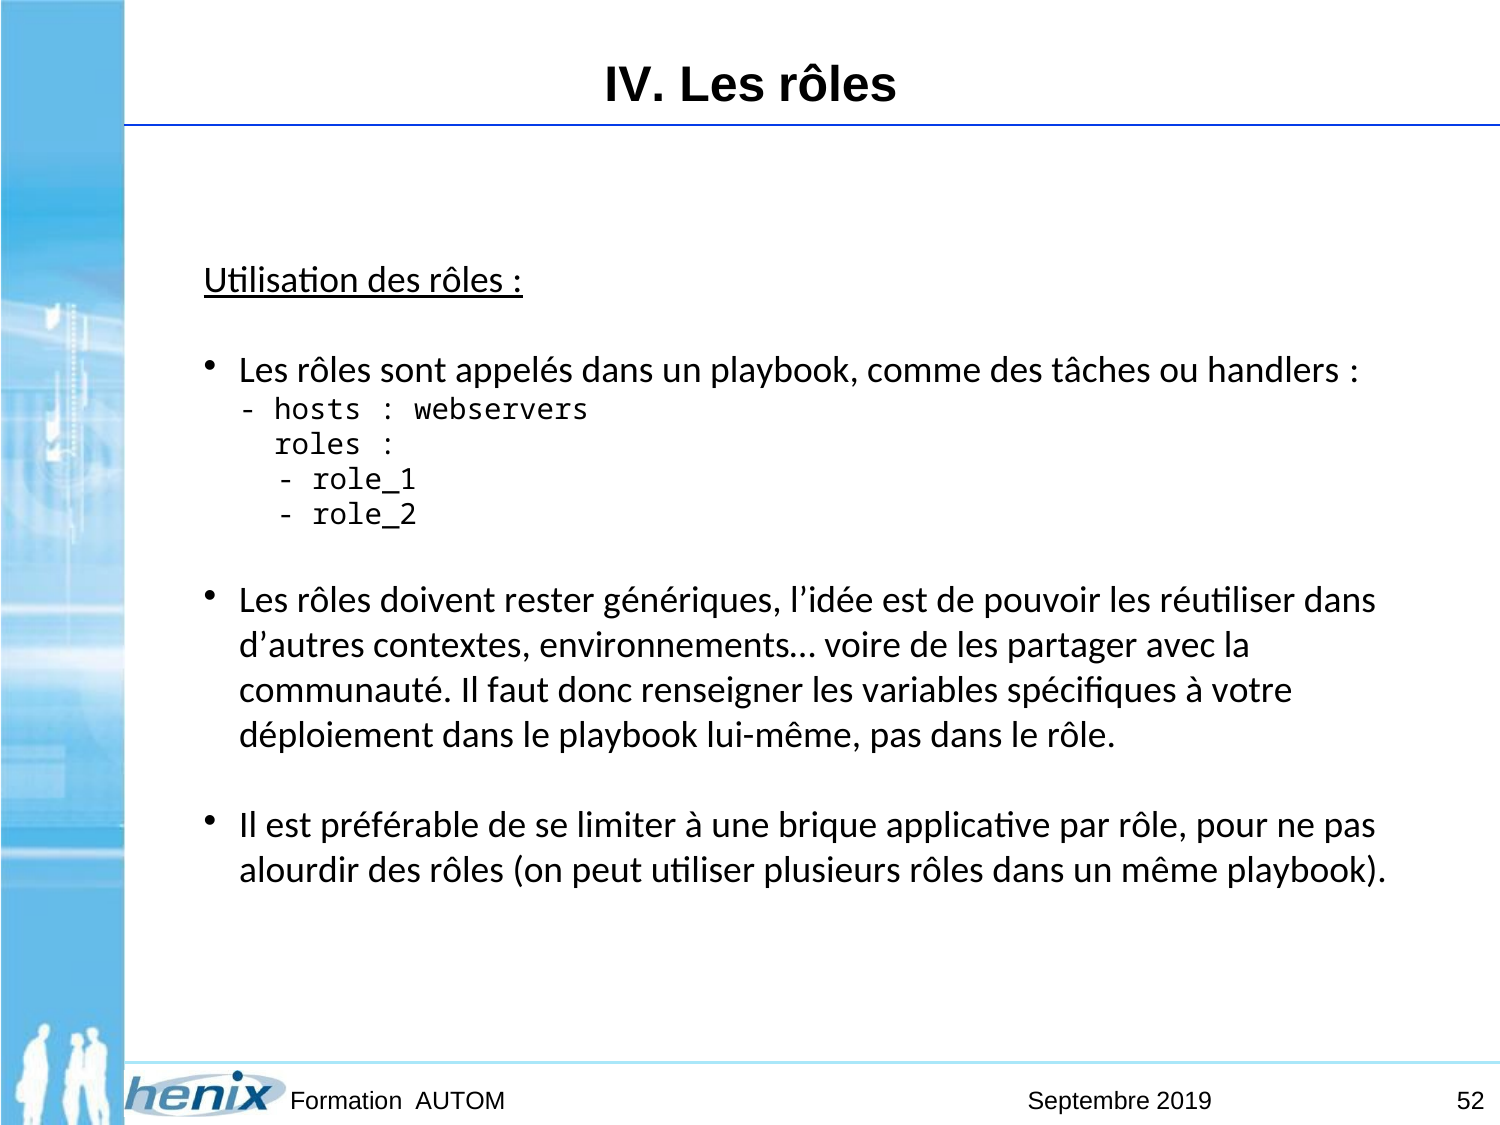

IV. Les rôles
Utilisation des rôles :
Les rôles sont appelés dans un playbook, comme des tâches ou handlers :
- hosts : webservers
 roles :
	- role_1
	- role_2
Les rôles doivent rester génériques, l’idée est de pouvoir les réutiliser dans d’autres contextes, environnements… voire de les partager avec la communauté. Il faut donc renseigner les variables spécifiques à votre déploiement dans le playbook lui-même, pas dans le rôle.
Il est préférable de se limiter à une brique applicative par rôle, pour ne pas alourdir des rôles (on peut utiliser plusieurs rôles dans un même playbook).
Formation AUTOM
Septembre 2019